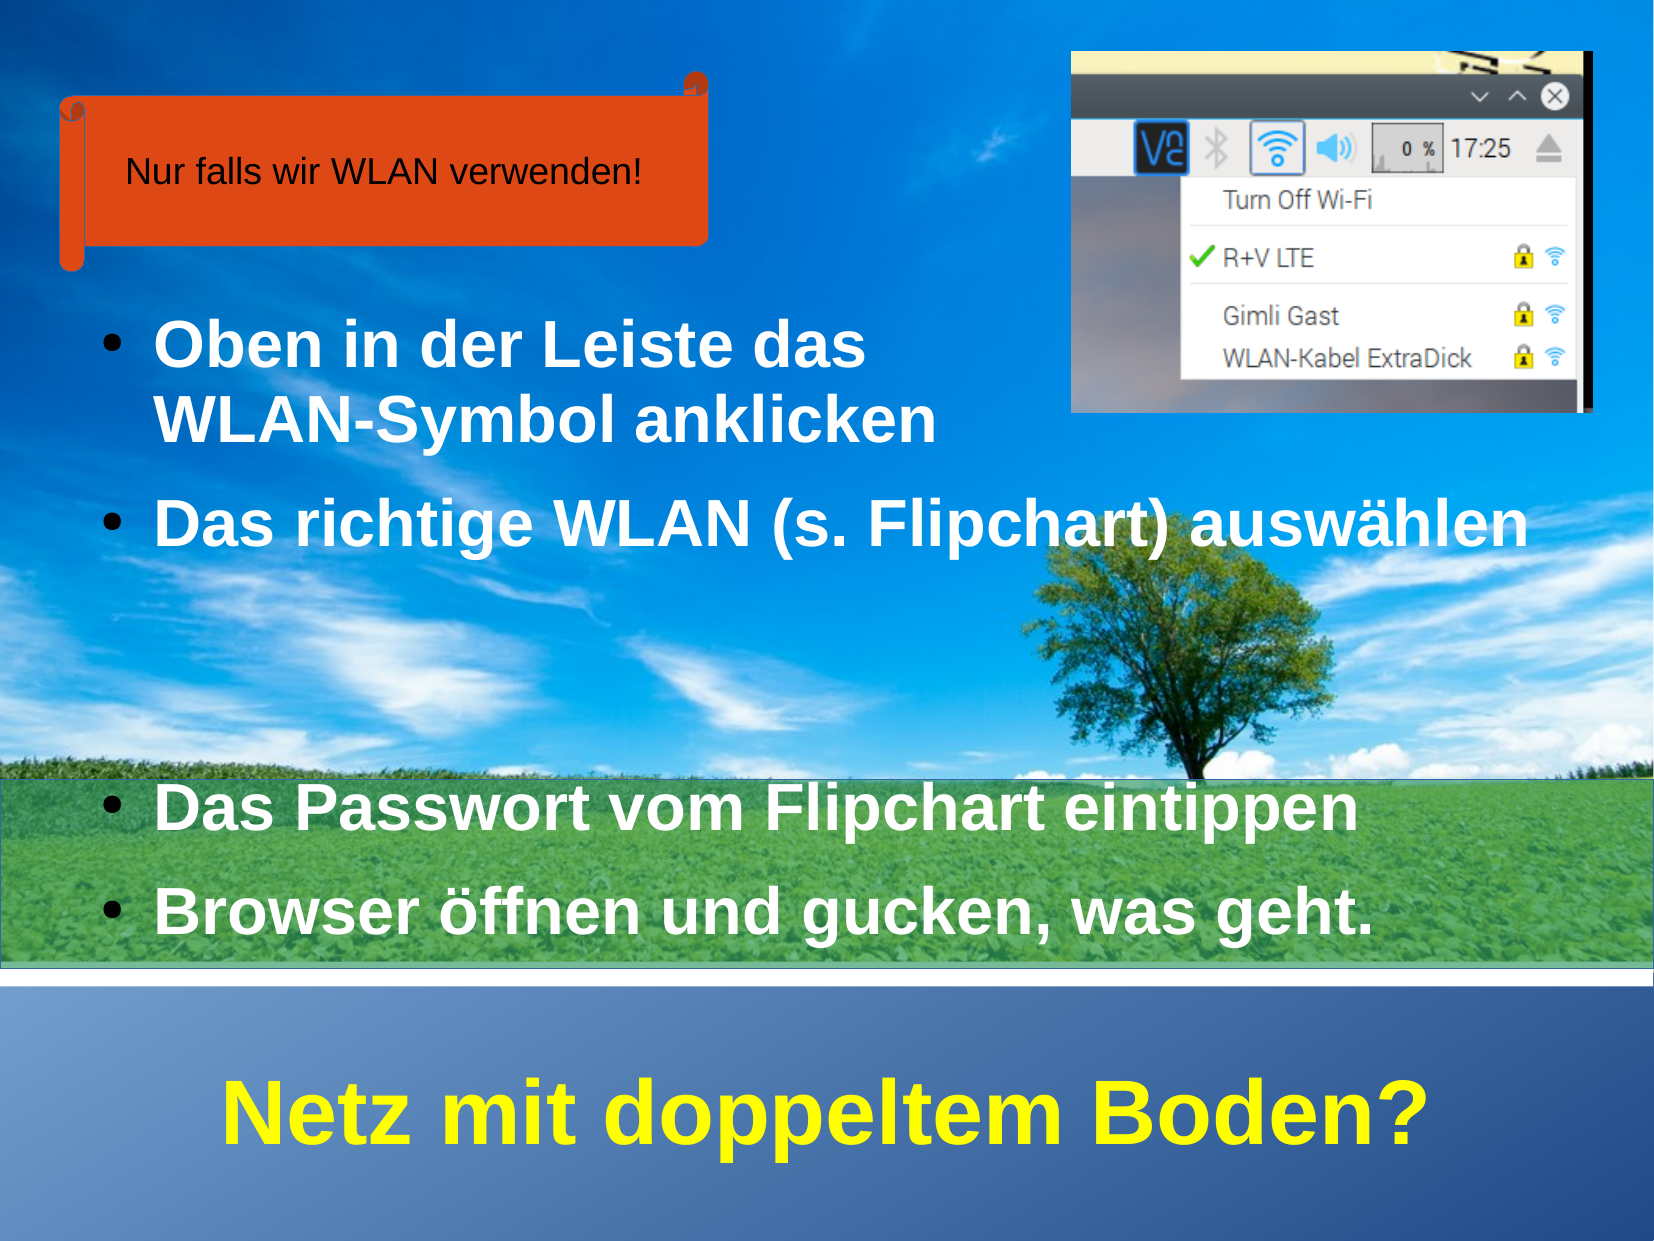

Nur falls wir WLAN verwenden!
Oben in der Leiste das
WLAN-Symbol anklicken
Das richtige WLAN (s. Flipchart) auswählen
Das Passwort vom Flipchart eintippen
Browser öffnen und gucken, was geht.
# Netz mit doppeltem Boden?
19